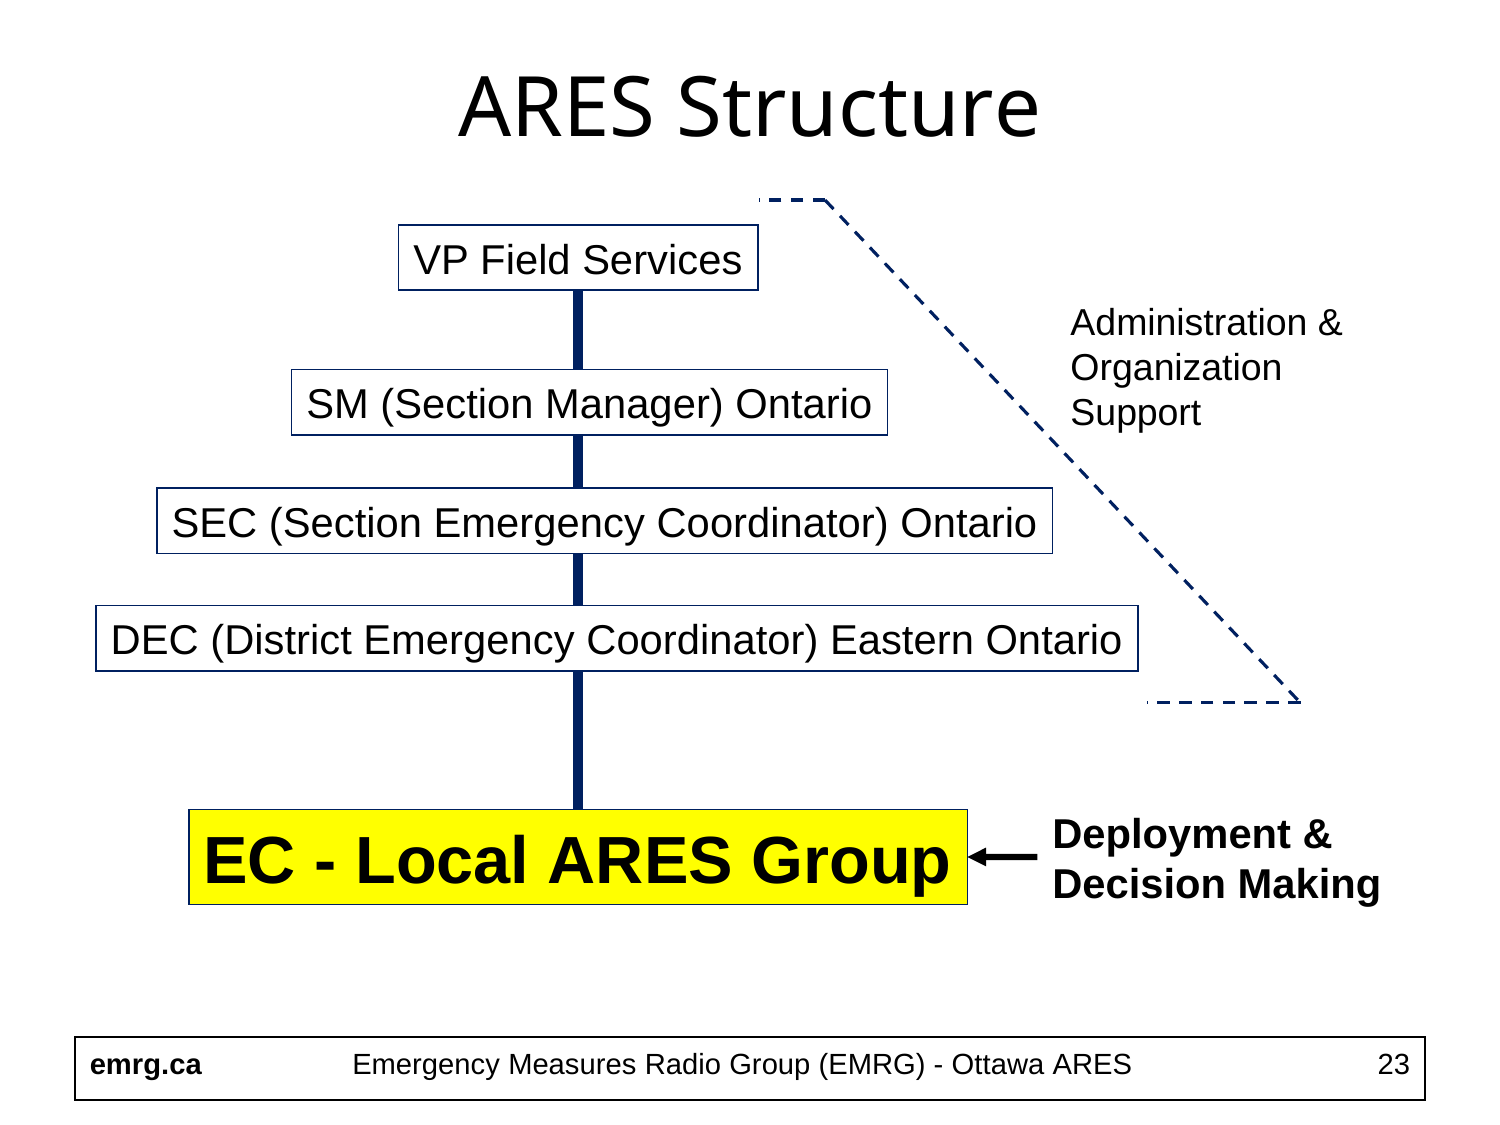

# ARES Structure
VP Field Services
Administration & Organization Support
SM (Section Manager) Ontario
SEC (Section Emergency Coordinator) Ontario
DEC (District Emergency Coordinator) Eastern Ontario
Deployment & Decision Making
EC - Local ARES Group
Emergency Measures Radio Group (EMRG) - Ottawa ARES